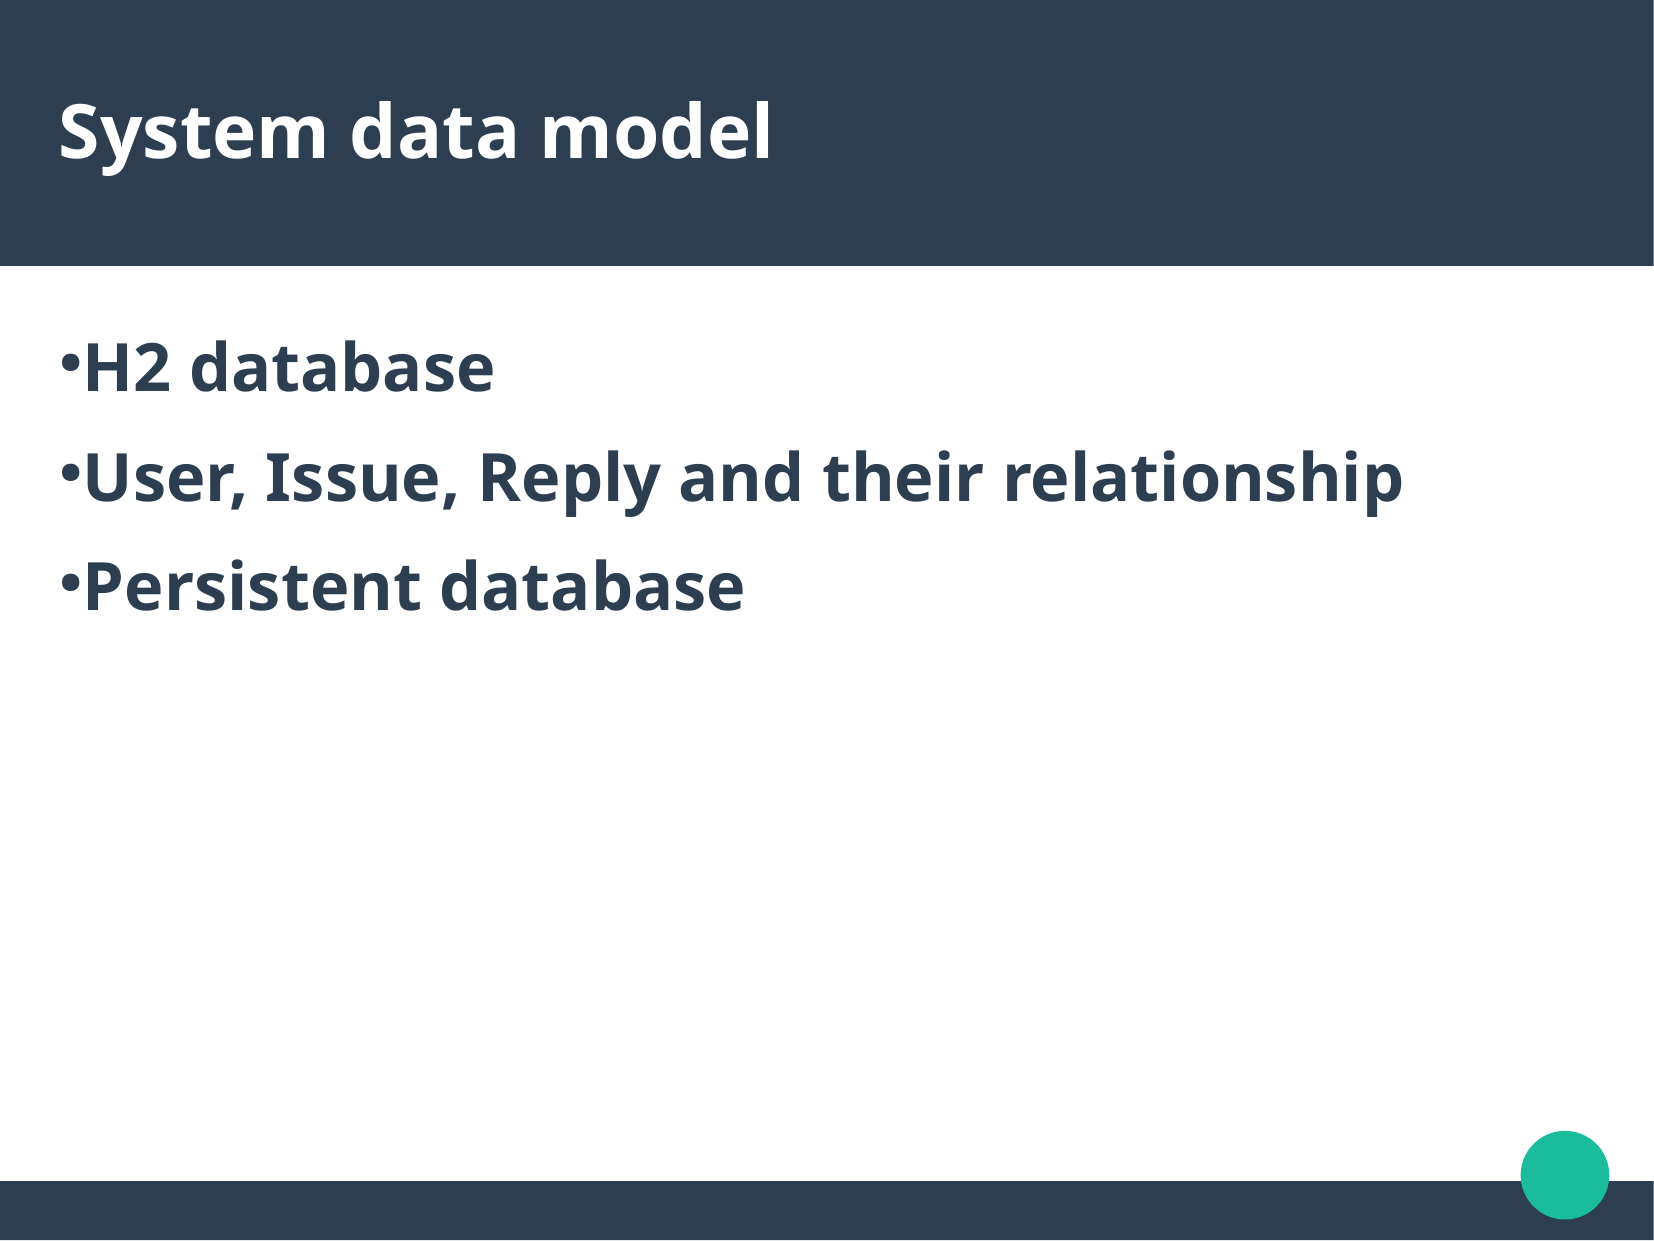

# System data model
H2 database
User, Issue, Reply and their relationship
Persistent database